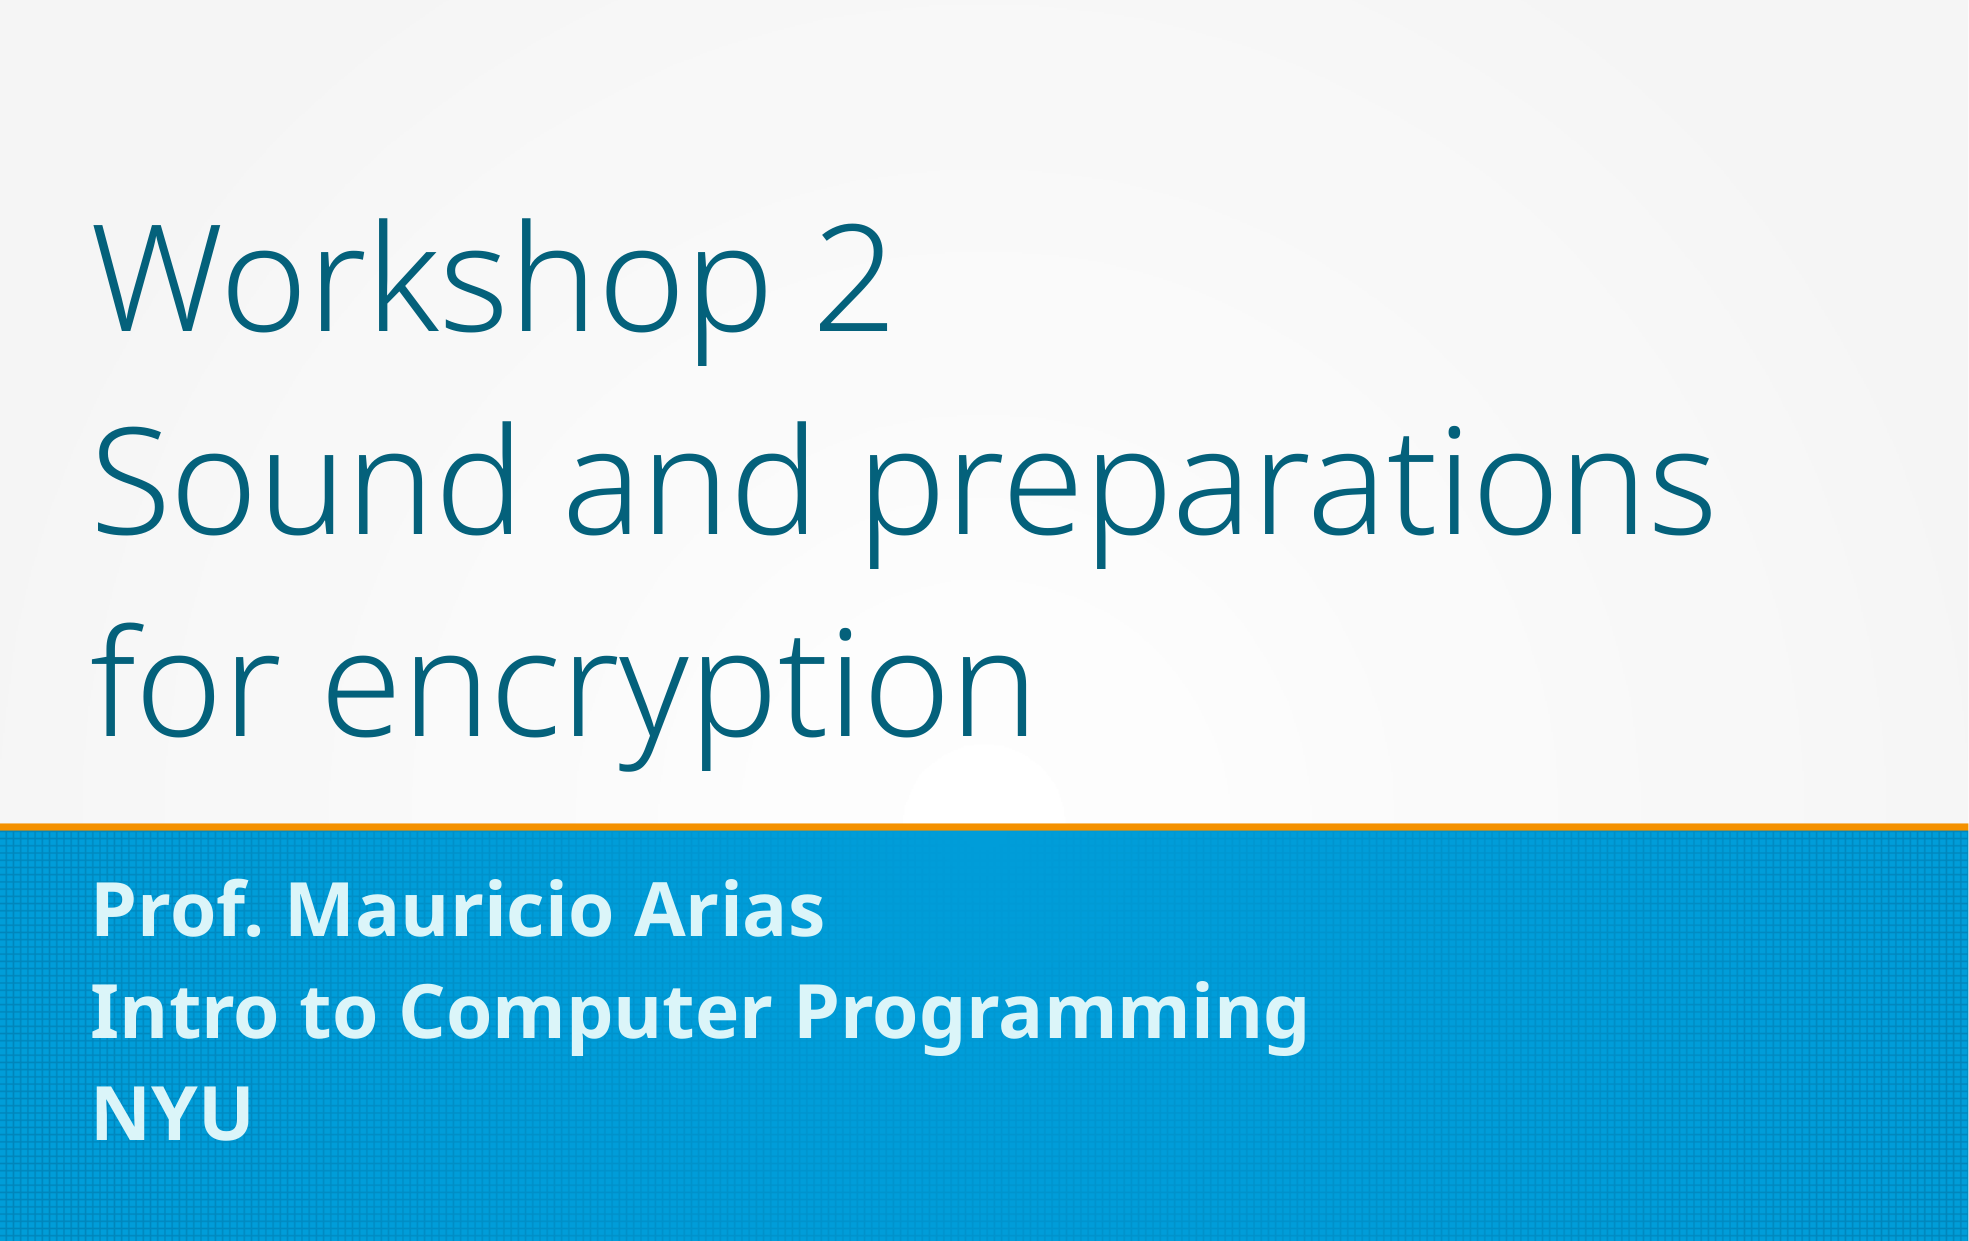

# Workshop 2 Sound and preparations for encryption
Prof. Mauricio Arias
Intro to Computer Programming
NYU